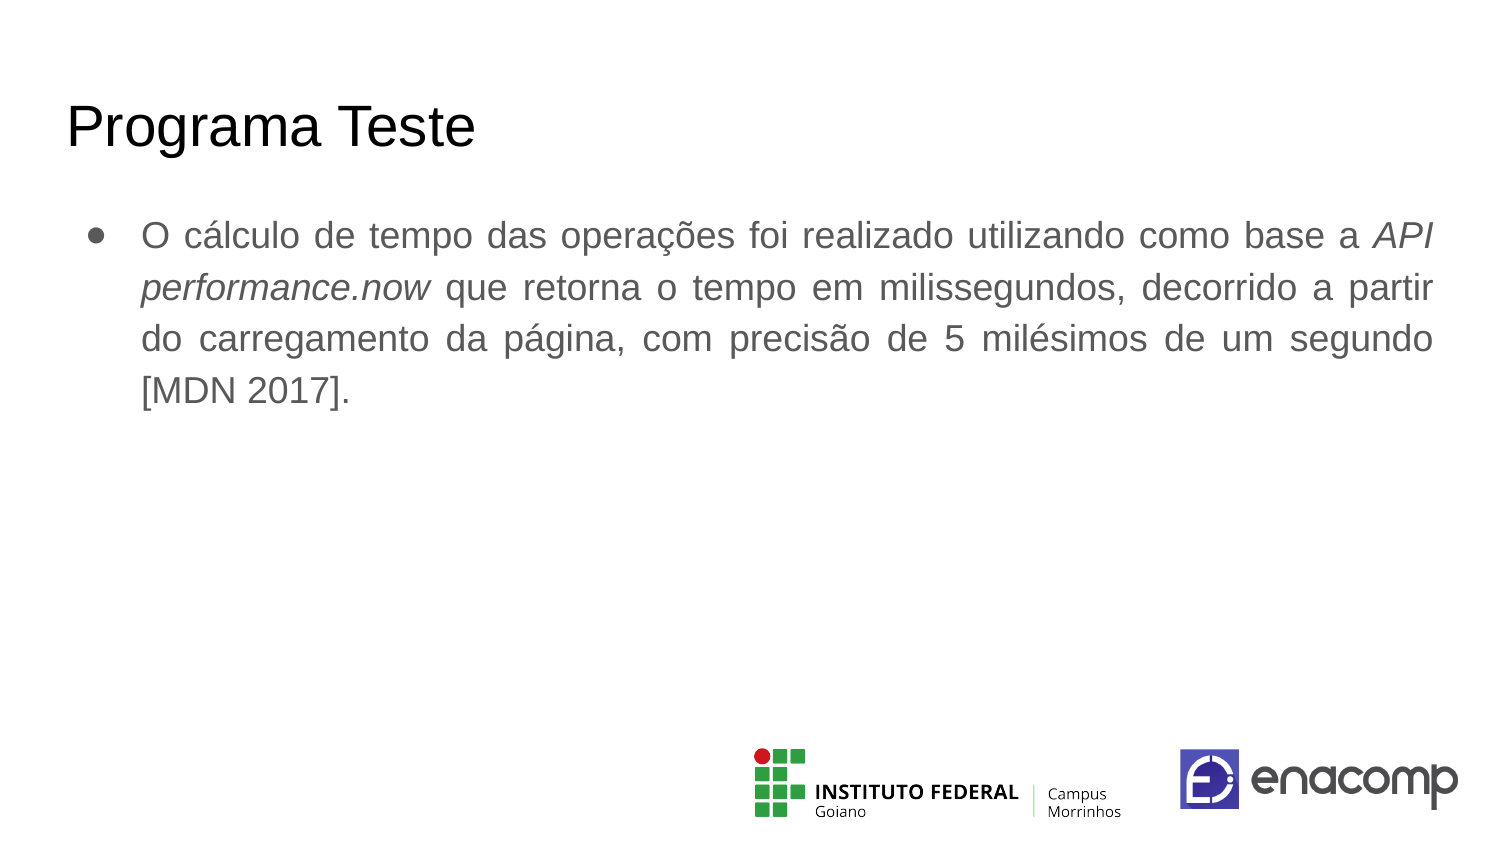

# Programa Teste
O cálculo de tempo das operações foi realizado utilizando como base a API performance.now que retorna o tempo em milissegundos, decorrido a partir do carregamento da página, com precisão de 5 milésimos de um segundo [MDN 2017].